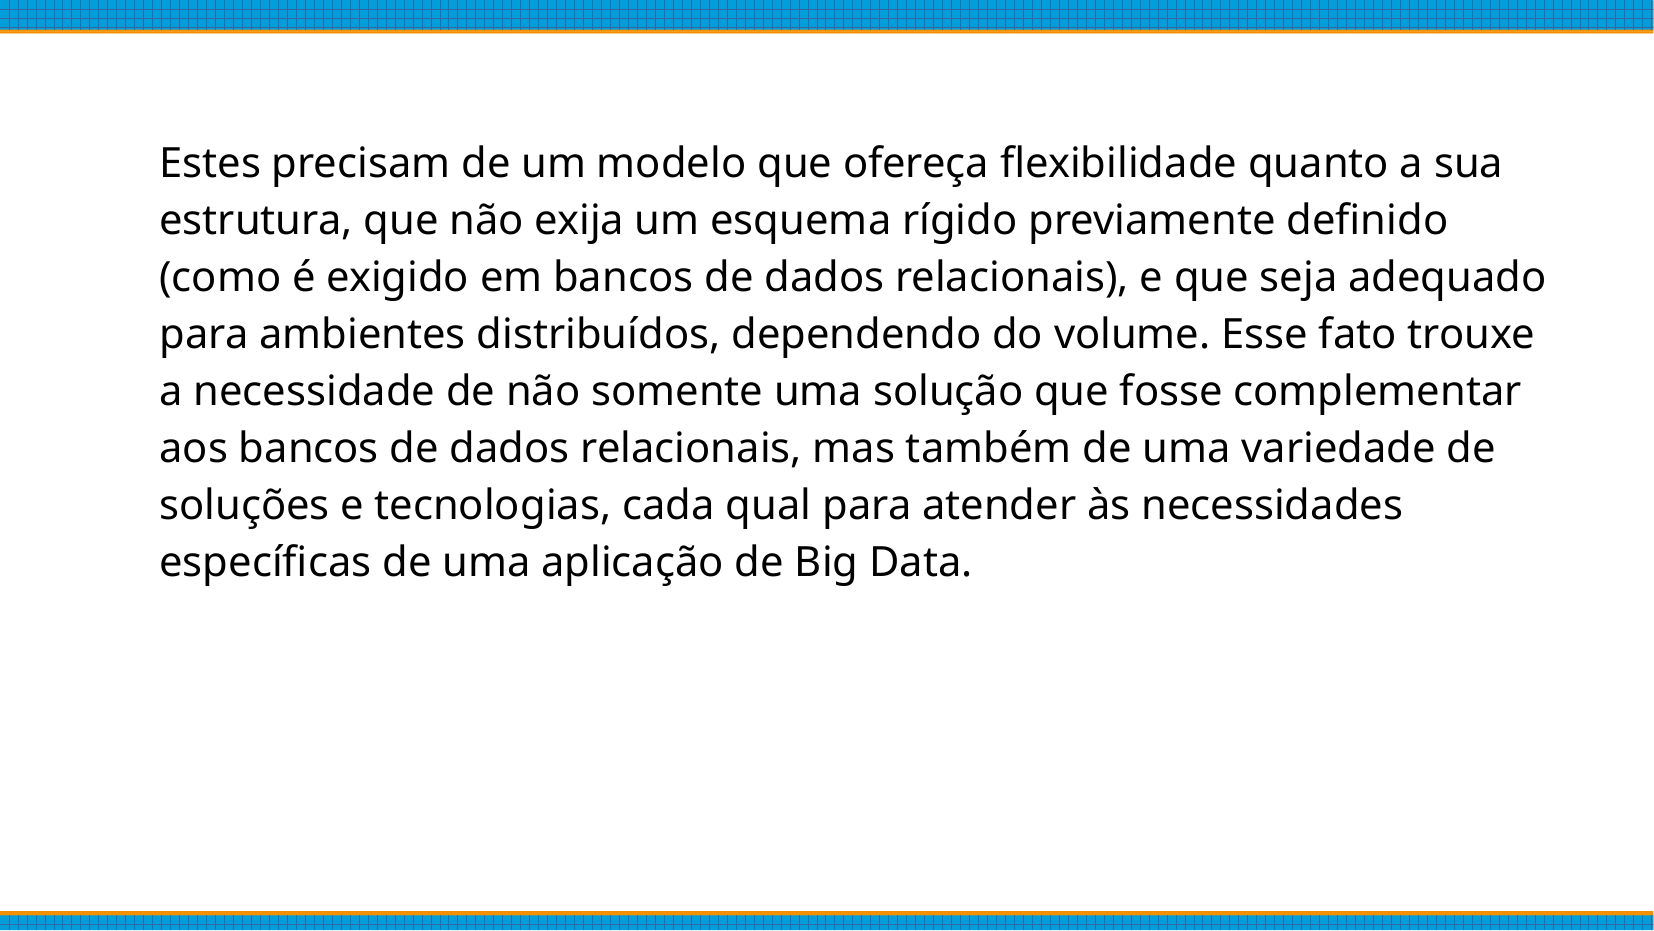

# Estes precisam de um modelo que ofereça flexibilidade quanto a sua estrutura, que não exija um esquema rígido previamente definido (como é exigido em bancos de dados relacionais), e que seja adequado para ambientes distribuídos, dependendo do volume. Esse fato trouxe a necessidade de não somente uma solução que fosse complementar aos bancos de dados relacionais, mas também de uma variedade de soluções e tecnologias, cada qual para atender às necessidades específicas de uma aplicação de Big Data.